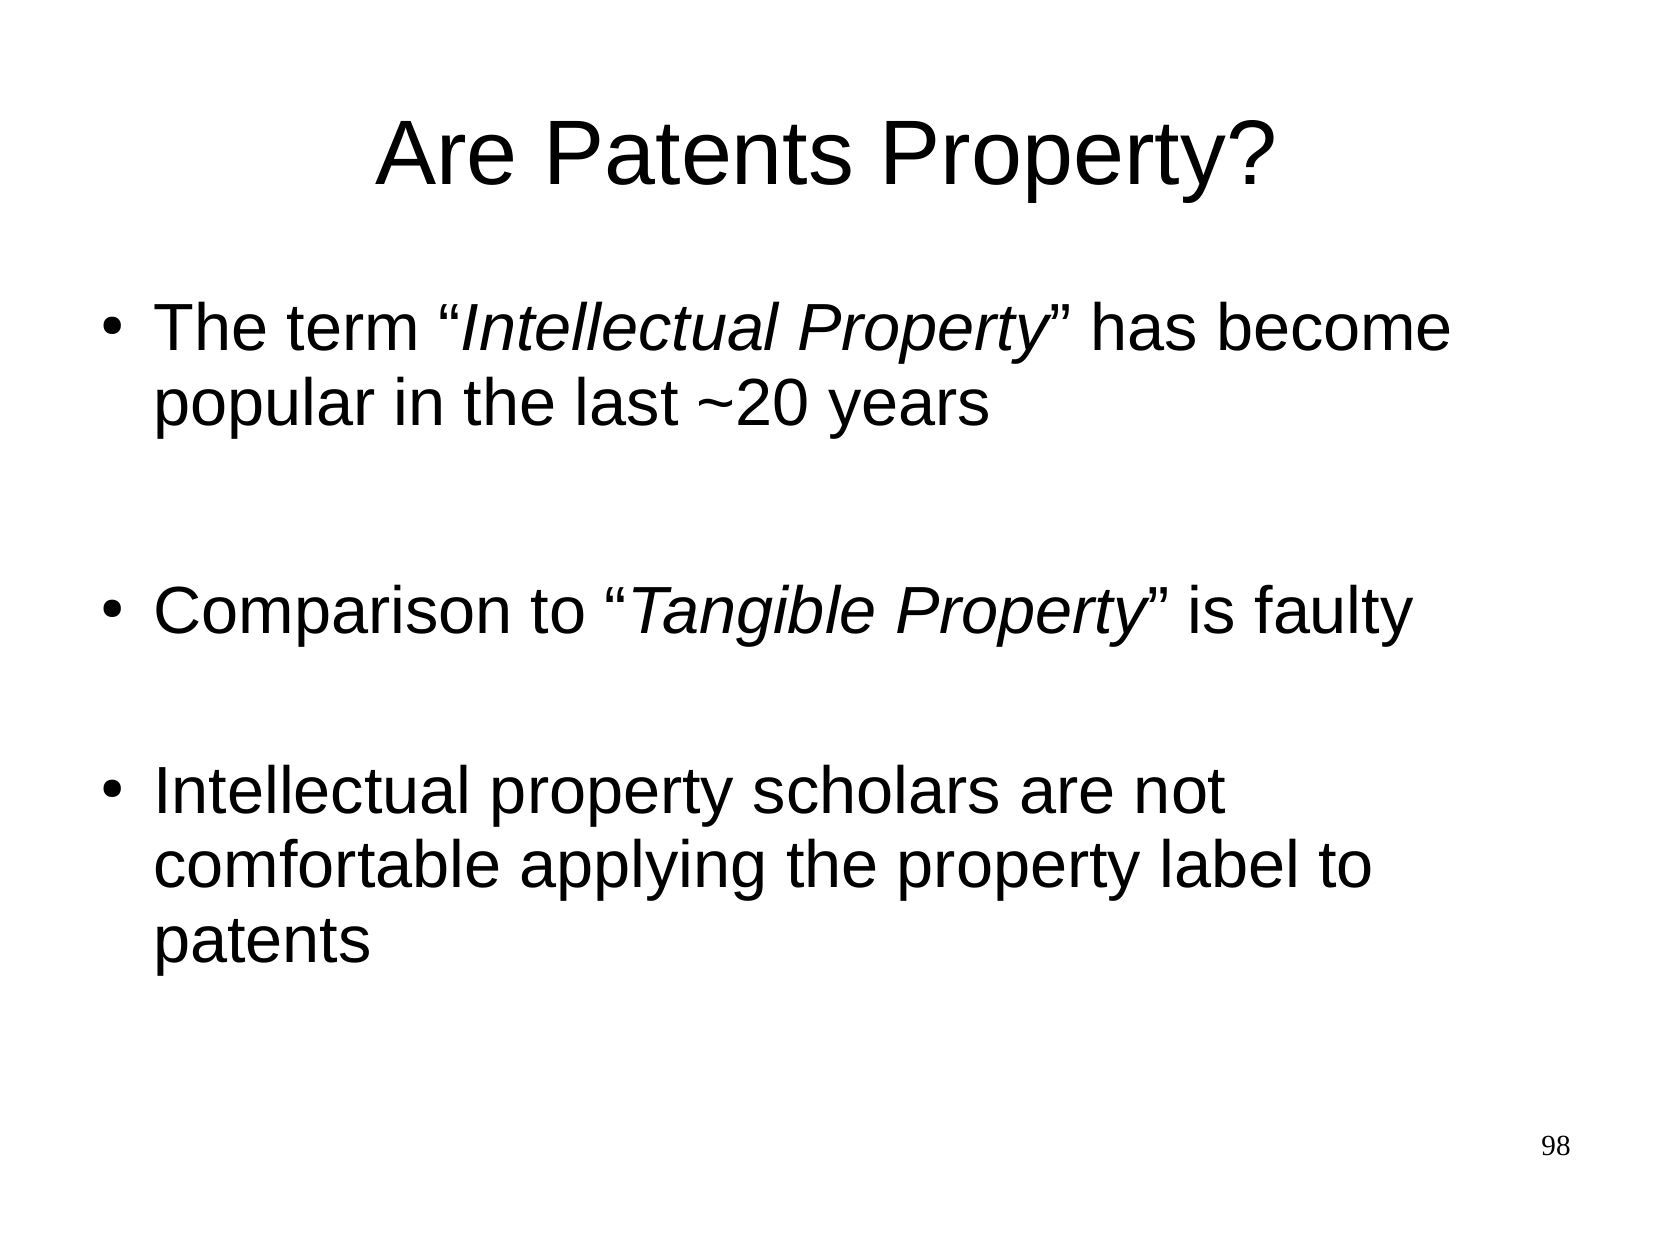

# Are Patents Property?
The term “Intellectual Property” has become popular in the last ~20 years
Comparison to “Tangible Property” is faulty
Intellectual property scholars are not comfortable applying the property label to patents
98